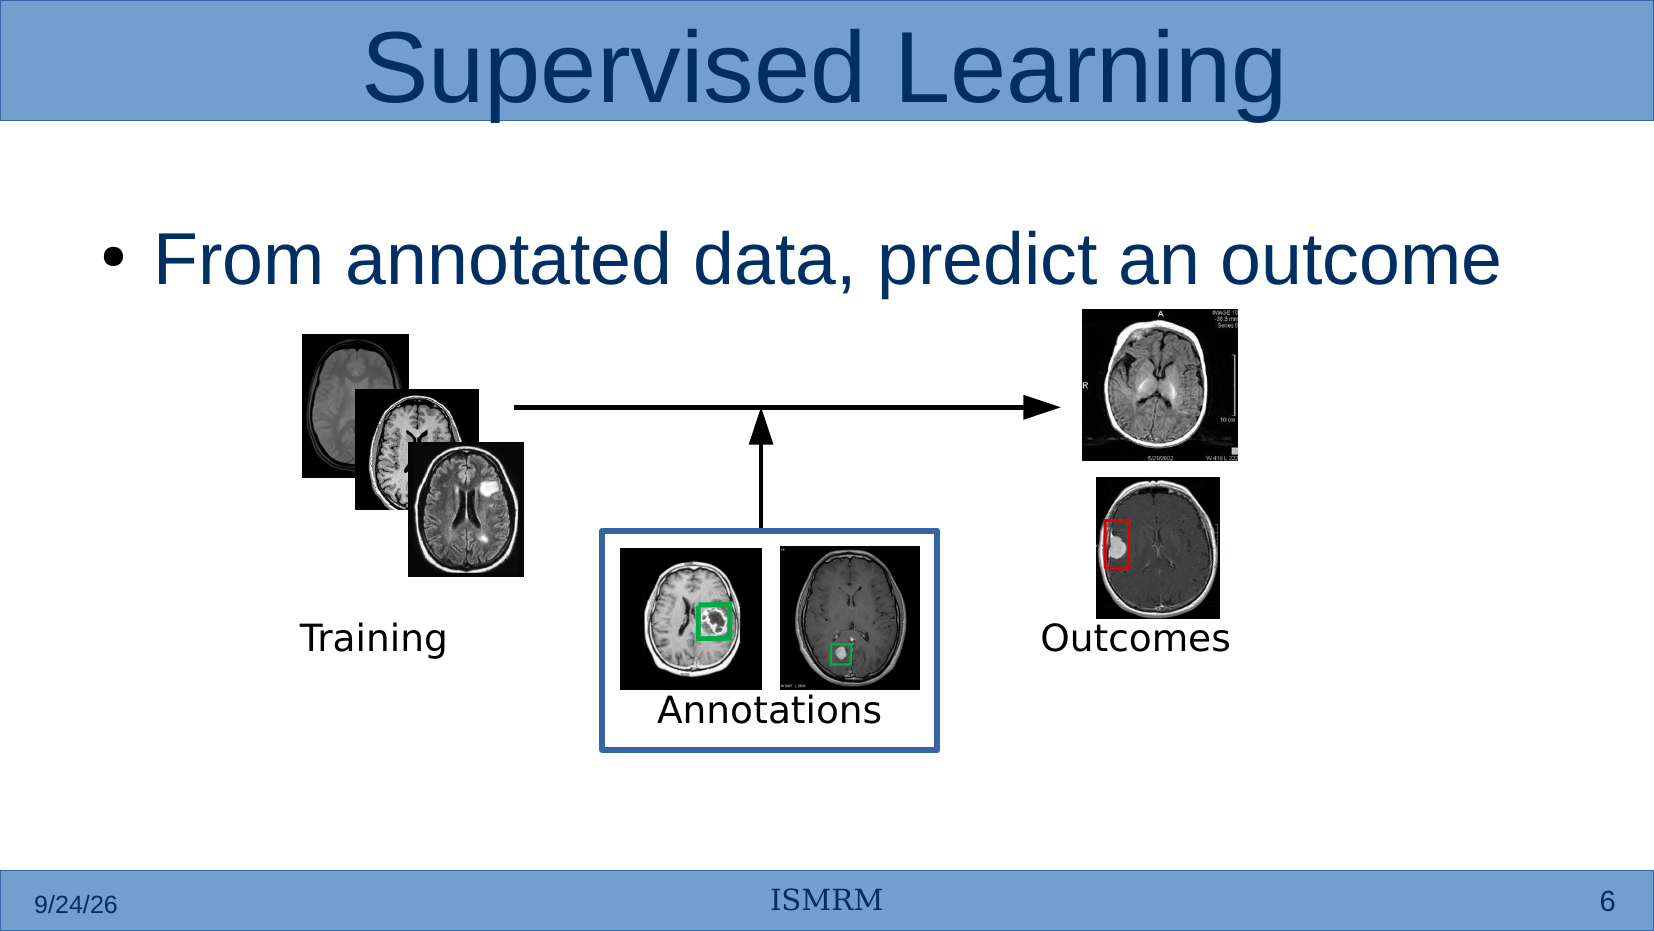

# Supervised Learning
From annotated data, predict an outcome
Training
Outcomes
Annotations
6